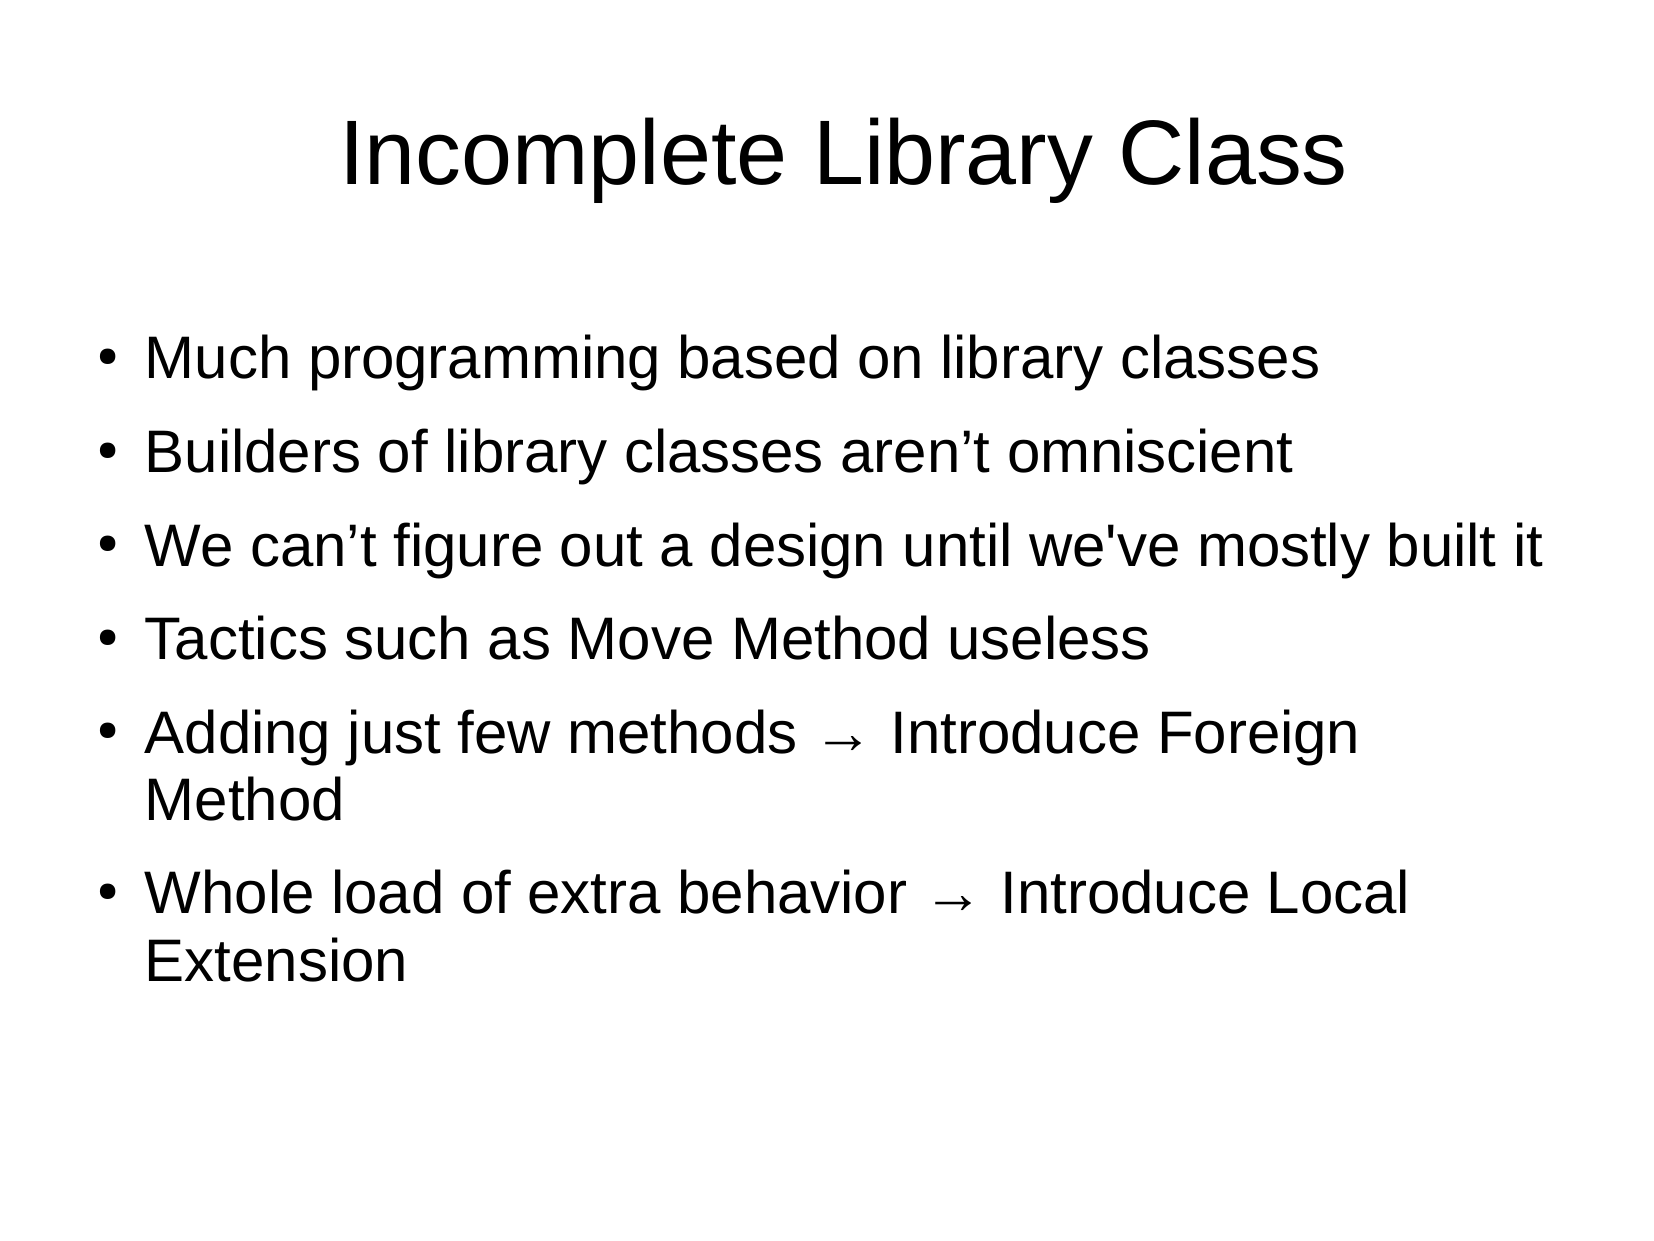

# Incomplete Library Class
Much programming based on library classes
Builders of library classes aren’t omniscient
We can’t figure out a design until we've mostly built it
Tactics such as Move Method useless
Adding just few methods → Introduce Foreign Method
Whole load of extra behavior → Introduce Local Extension